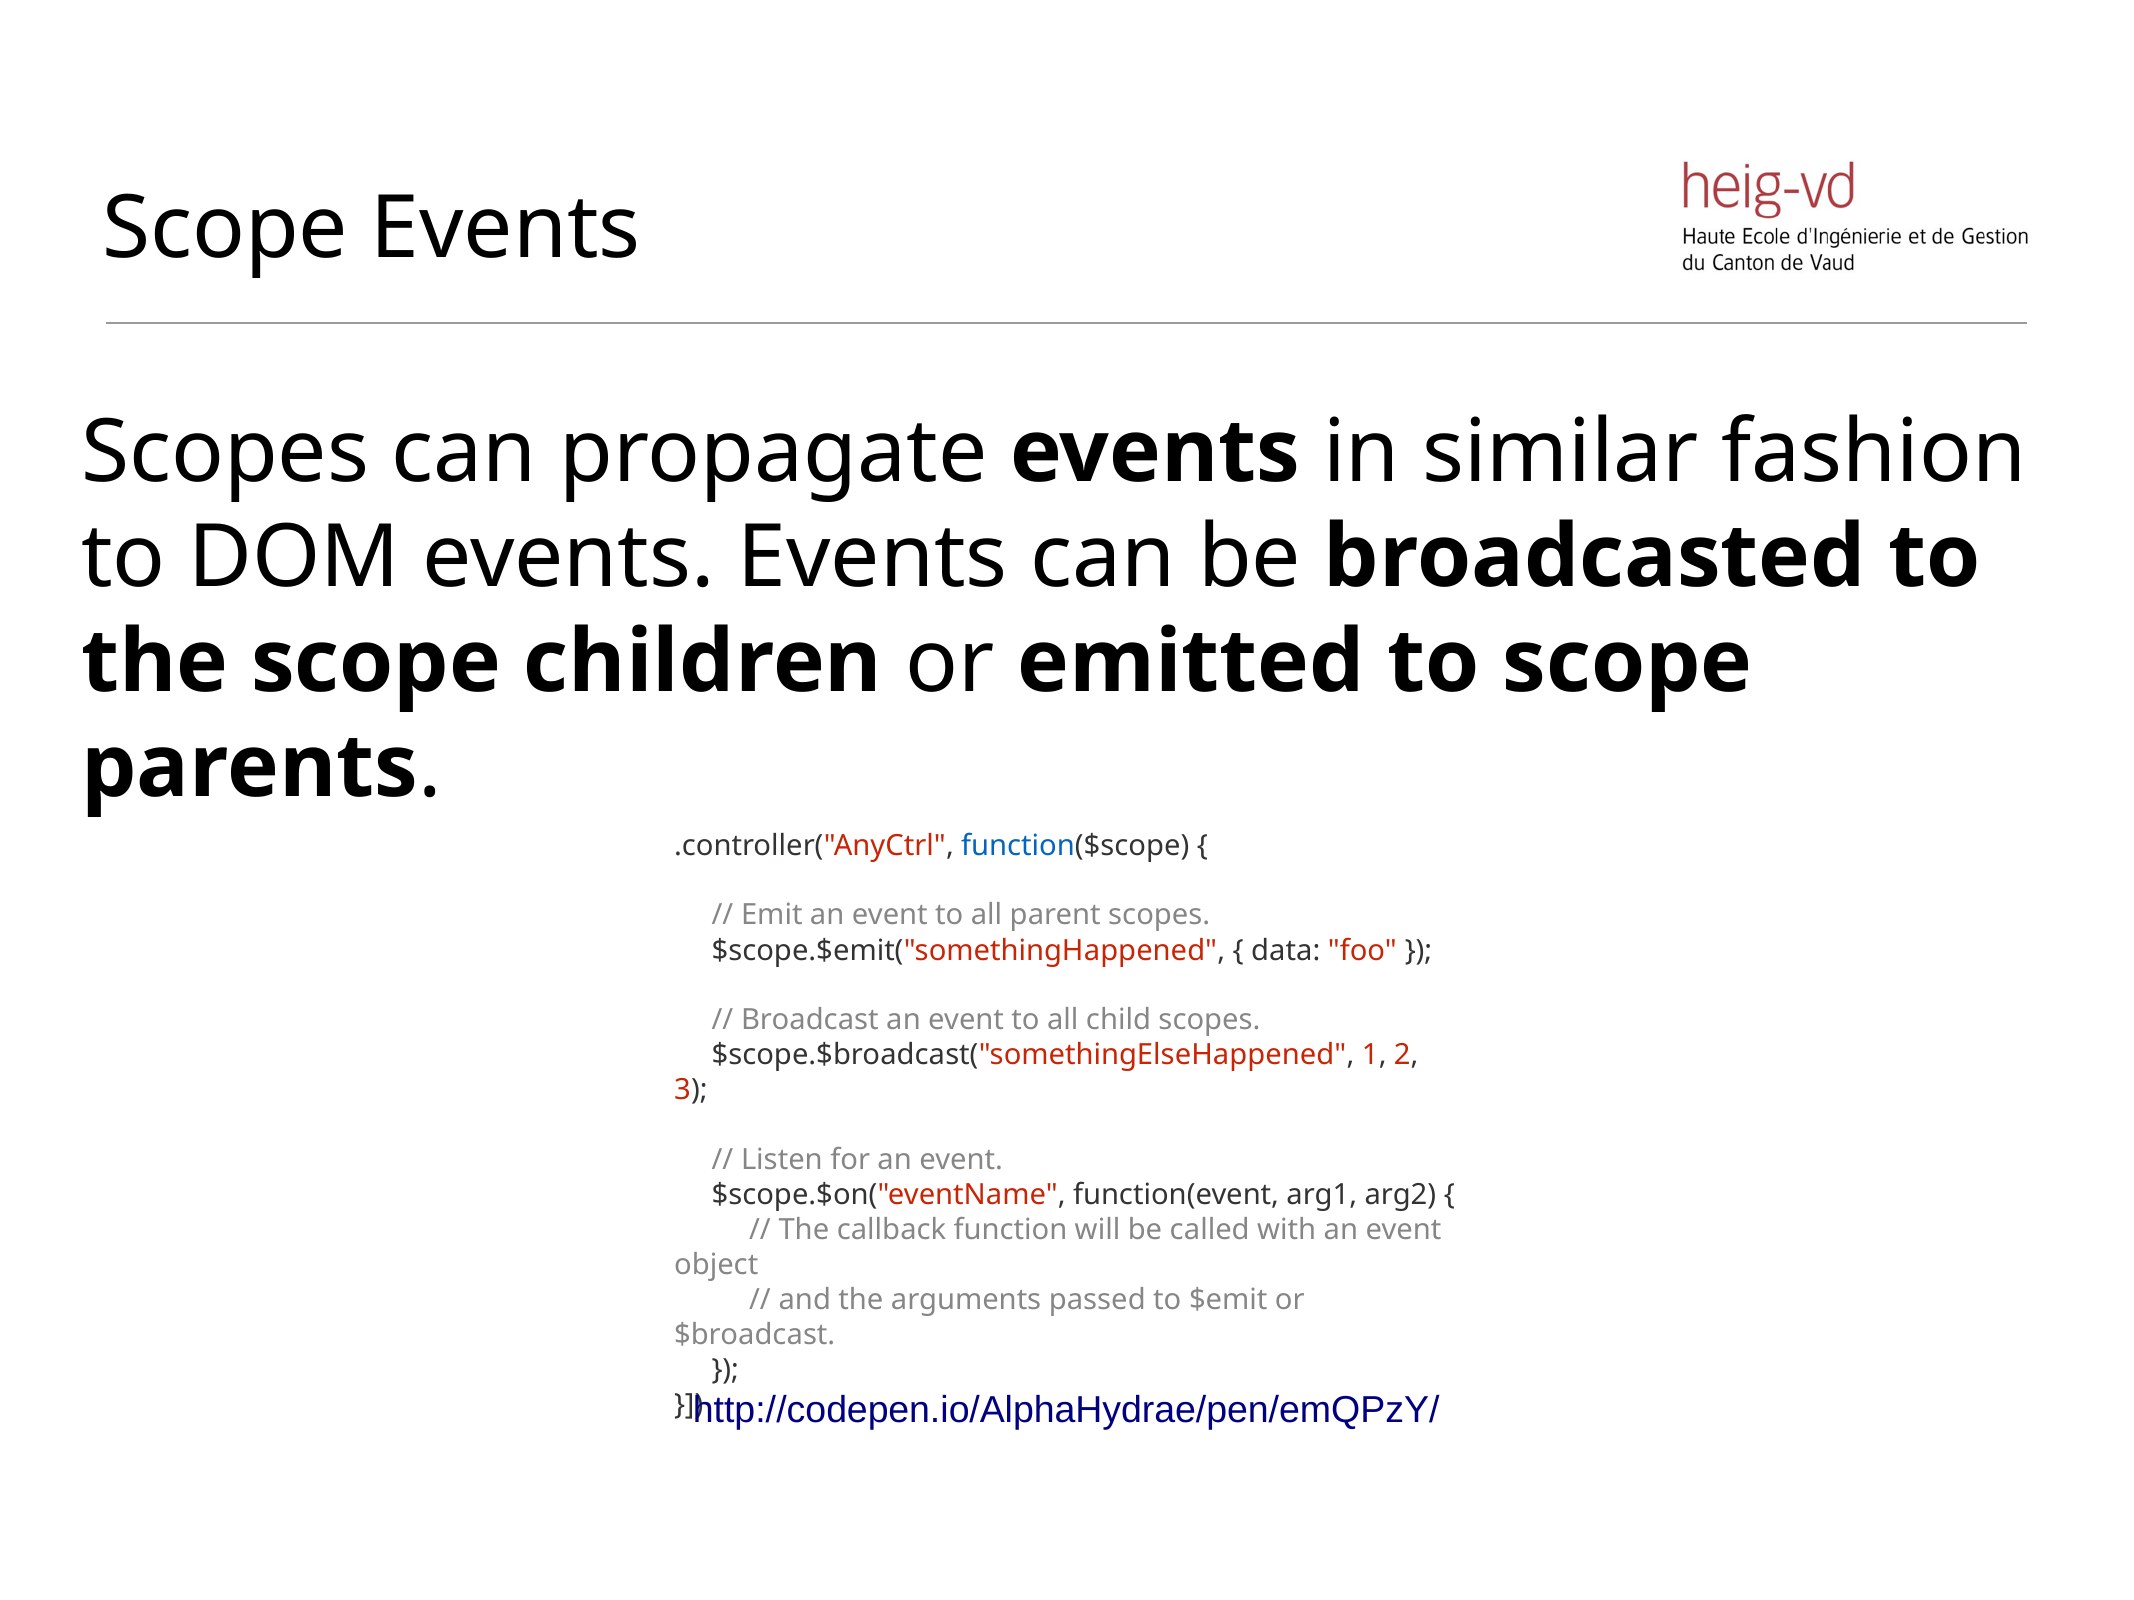

# Scope Events
Scopes can propagate events in similar fashion to DOM events. Events can be broadcasted to the scope children or emitted to scope parents.
.controller("AnyCtrl", function($scope) {
// Emit an event to all parent scopes.
$scope.$emit("somethingHappened", { data: "foo" });
// Broadcast an event to all child scopes.
$scope.$broadcast("somethingElseHappened", 1, 2, 3);
// Listen for an event.
$scope.$on("eventName", function(event, arg1, arg2) {
// The callback function will be called with an event object
// and the arguments passed to $emit or $broadcast.
});
}])
http://codepen.io/AlphaHydrae/pen/emQPzY/